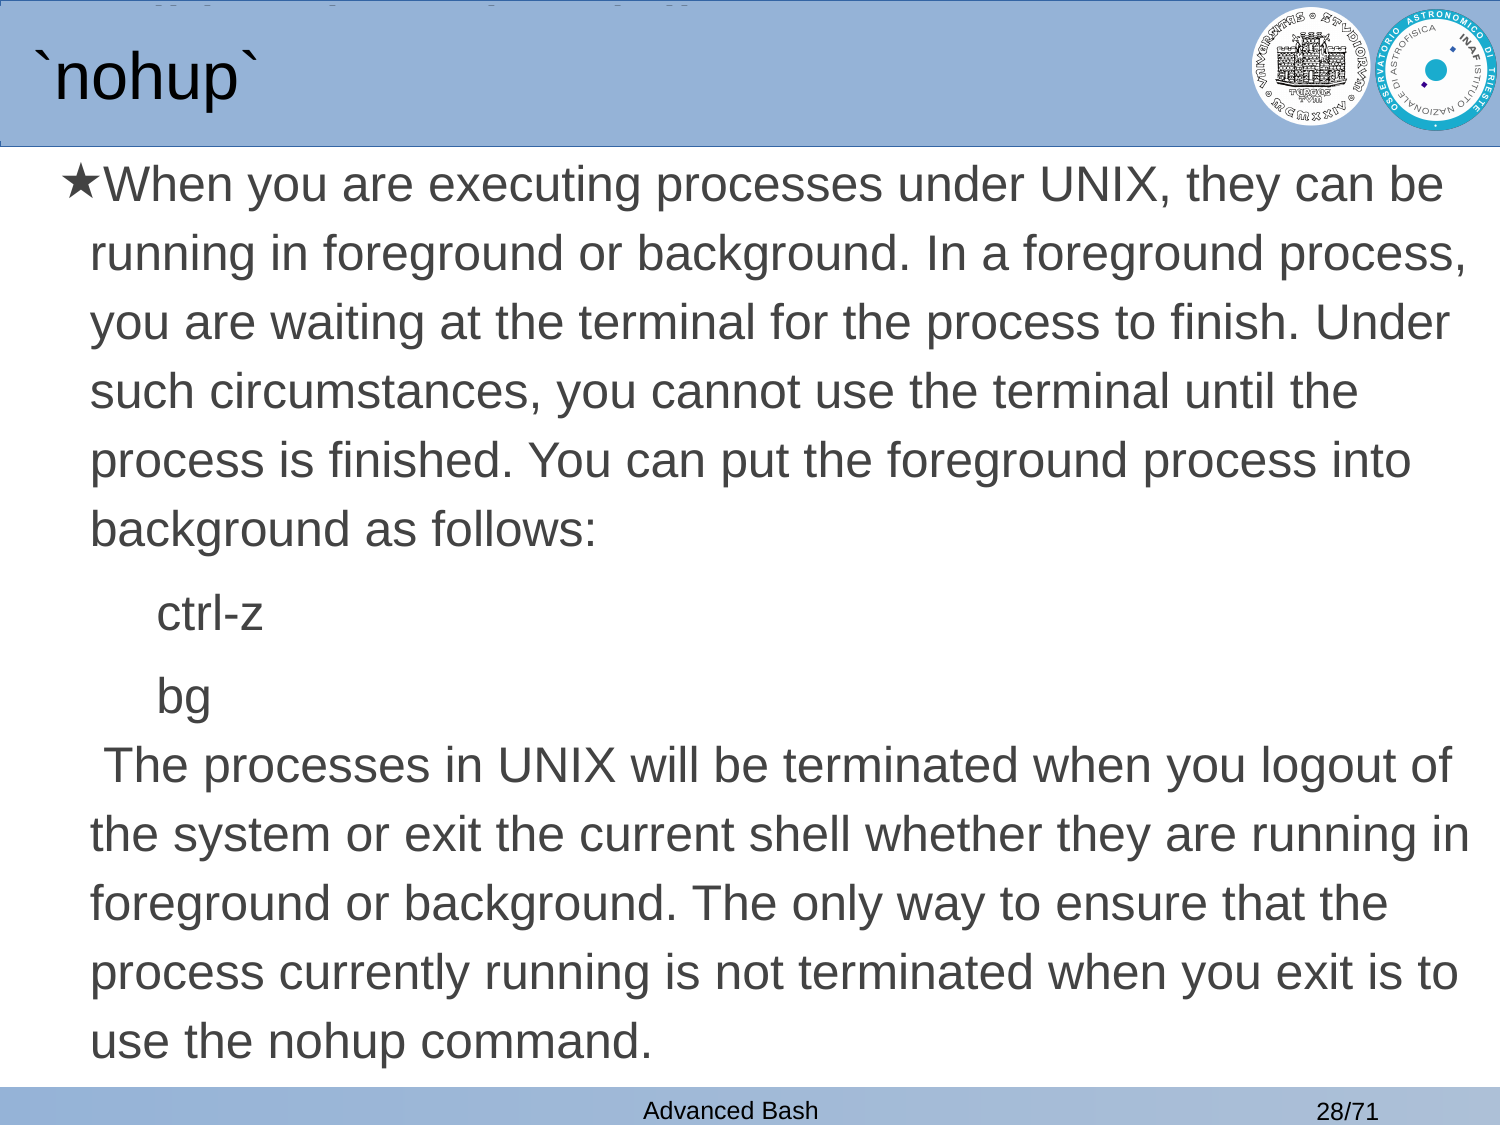

# Traditional service delivery
`nohup`
When you are executing processes under UNIX, they can be running in foreground or background. In a foreground process, you are waiting at the terminal for the process to finish. Under such circumstances, you cannot use the terminal until the process is finished. You can put the foreground process into background as follows:
ctrl-z
bg
The processes in UNIX will be terminated when you logout of the system or exit the current shell whether they are running in foreground or background. The only way to ensure that the process currently running is not terminated when you exit is to use the nohup command.